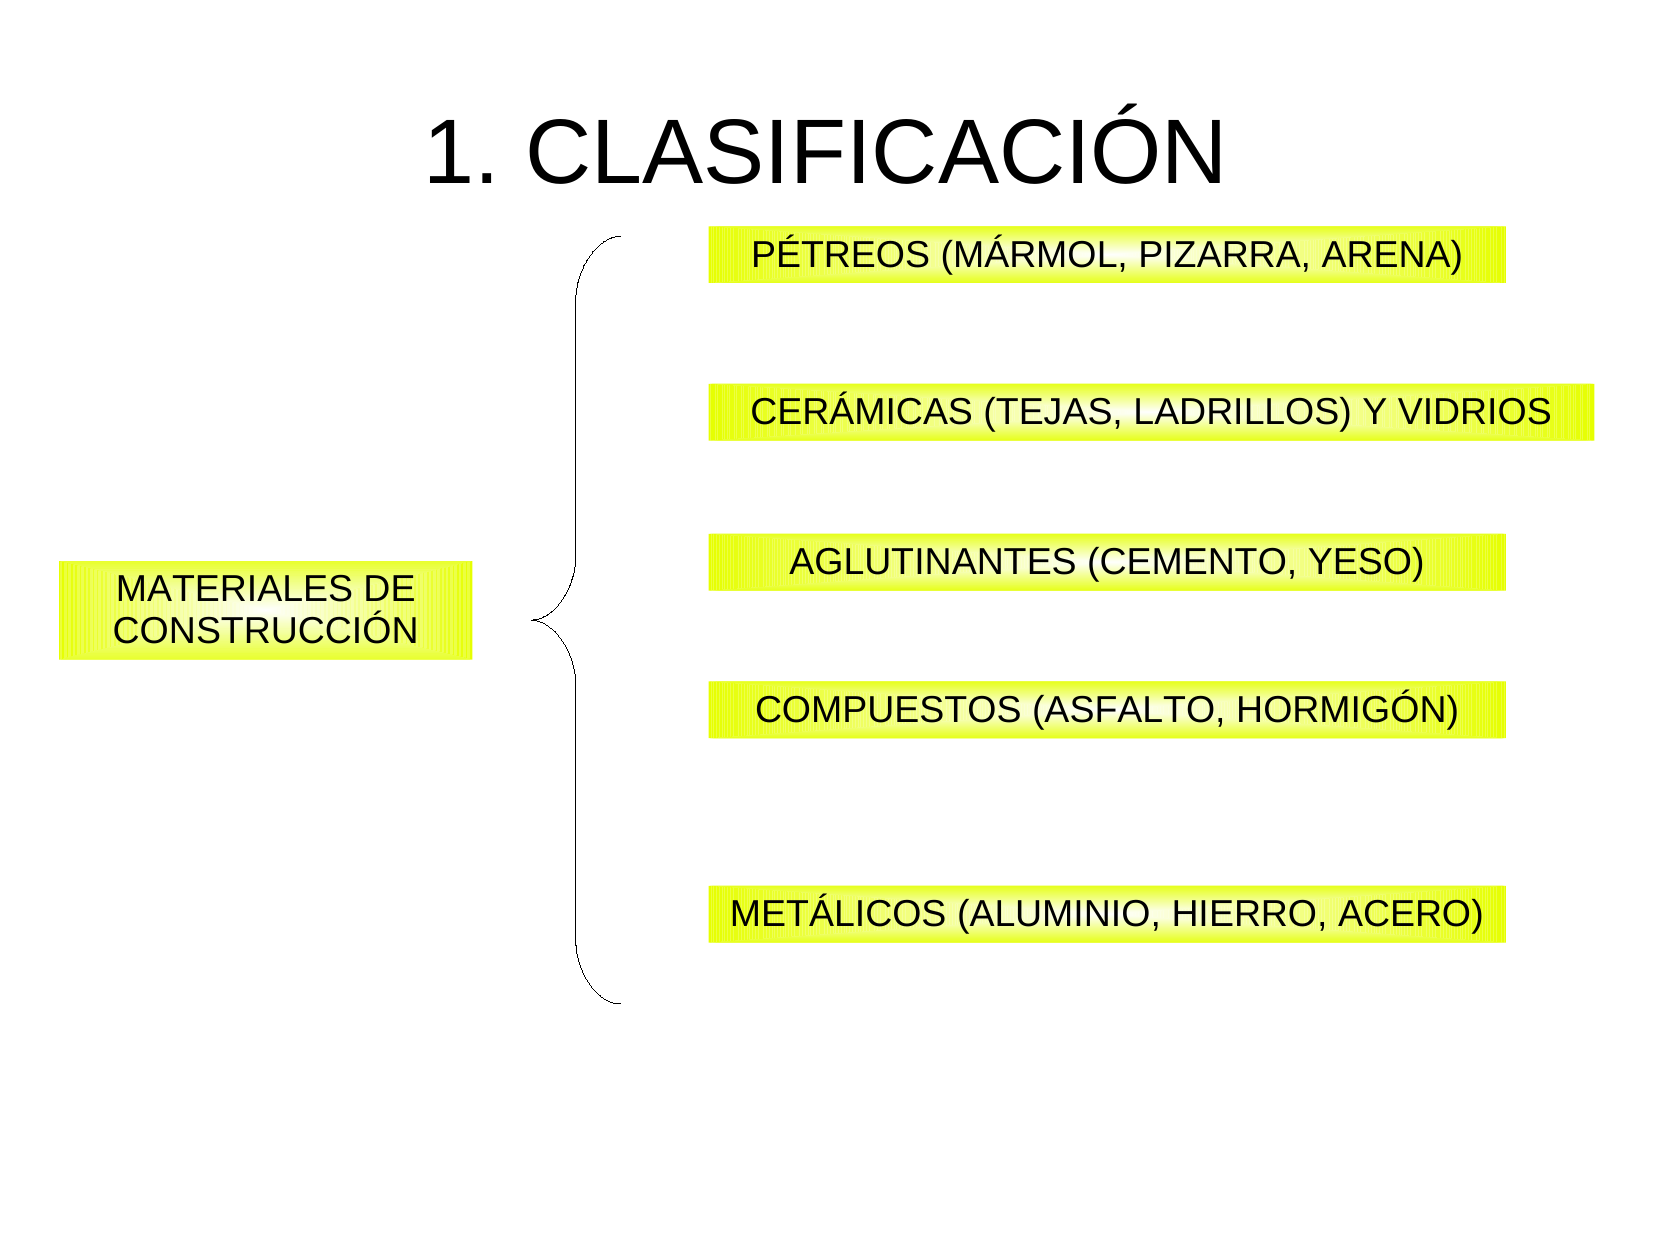

# 1. CLASIFICACIÓN
PÉTREOS (MÁRMOL, PIZARRA, ARENA)
CERÁMICAS (TEJAS, LADRILLOS) Y VIDRIOS
AGLUTINANTES (CEMENTO, YESO)
MATERIALES DE CONSTRUCCIÓN
COMPUESTOS (ASFALTO, HORMIGÓN)
METÁLICOS (ALUMINIO, HIERRO, ACERO)